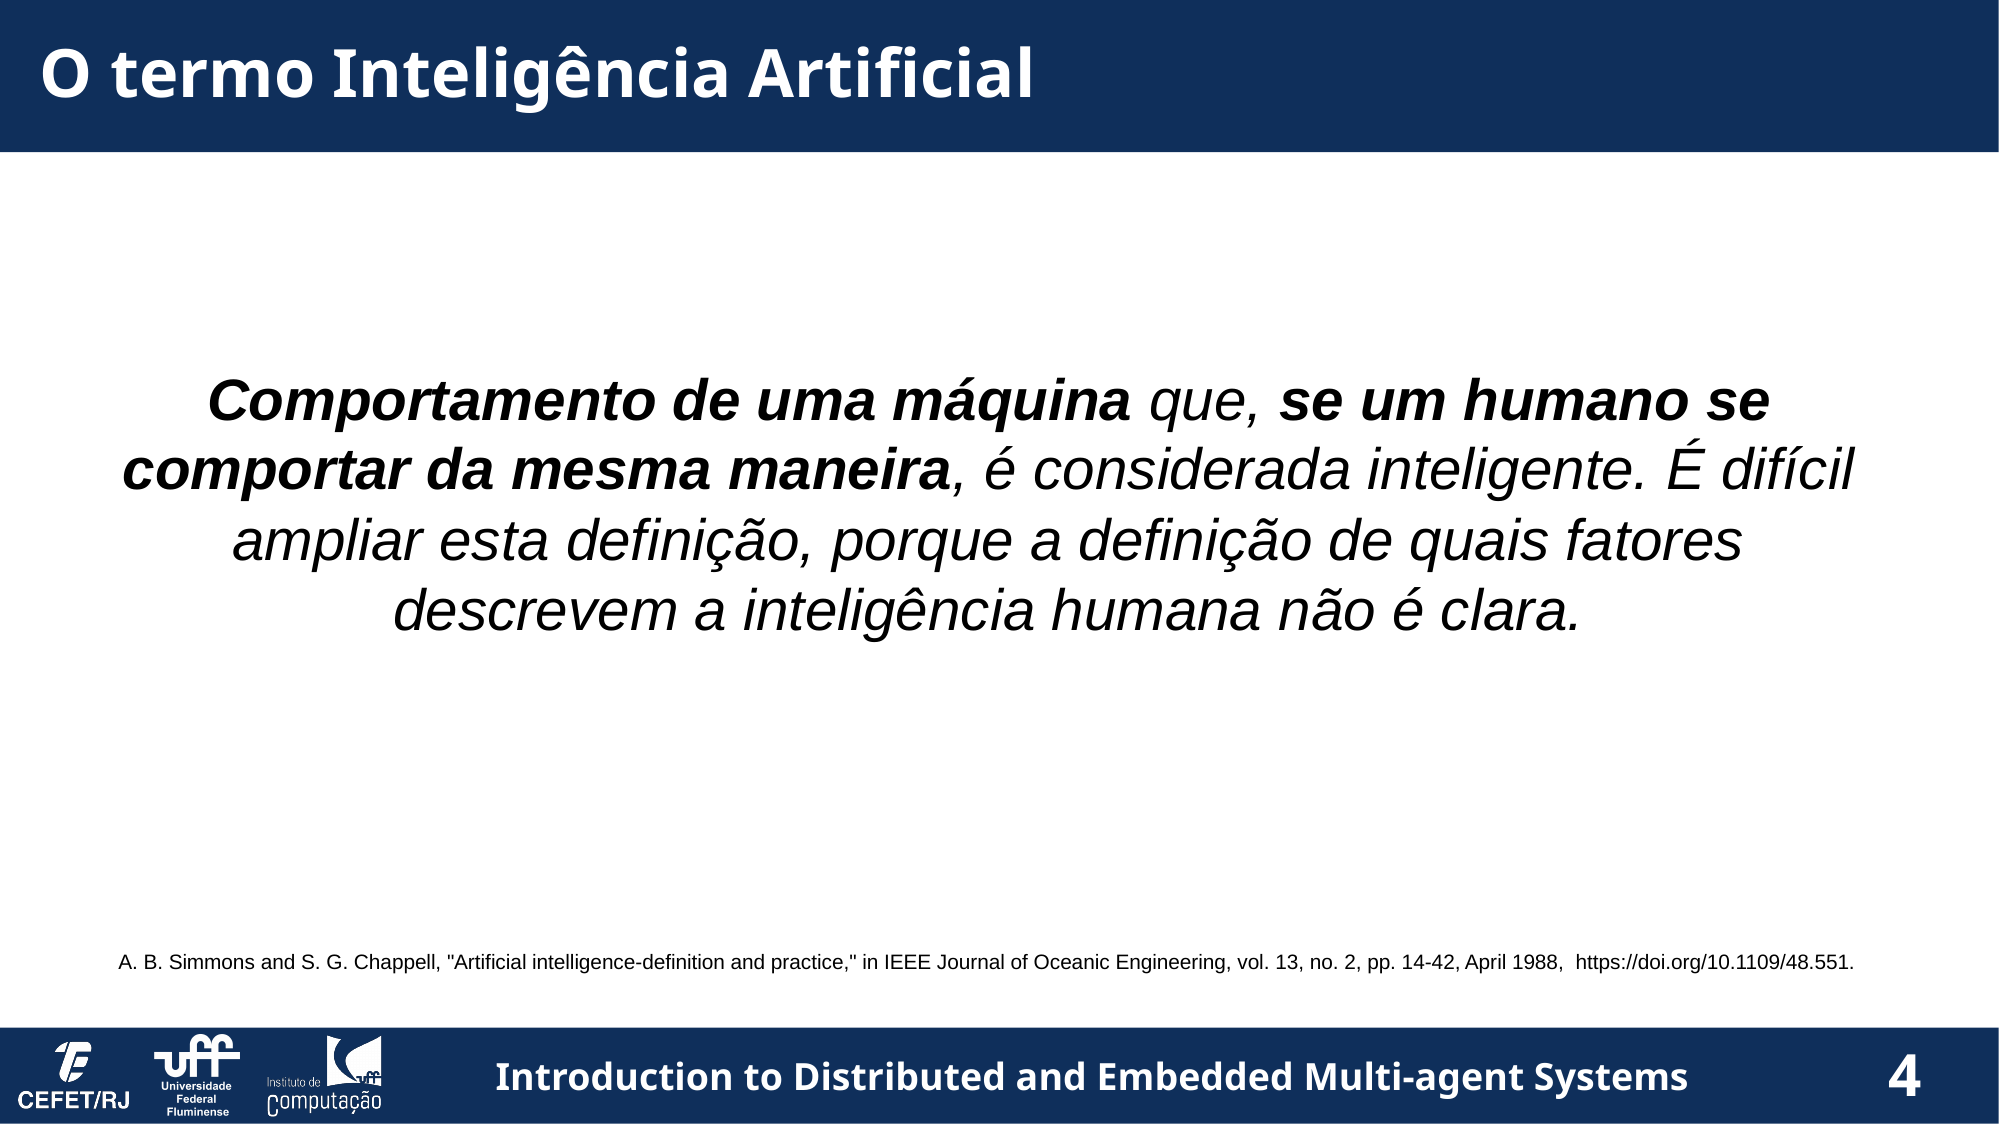

O termo Inteligência Artificial
Comportamento de uma máquina que, se um humano se comportar da mesma maneira, é considerada inteligente. É difícil ampliar esta definição, porque a definição de quais fatores descrevem a inteligência humana não é clara.
A. B. Simmons and S. G. Chappell, "Artificial intelligence-definition and practice," in IEEE Journal of Oceanic Engineering, vol. 13, no. 2, pp. 14-42, April 1988, https://doi.org/10.1109/48.551.